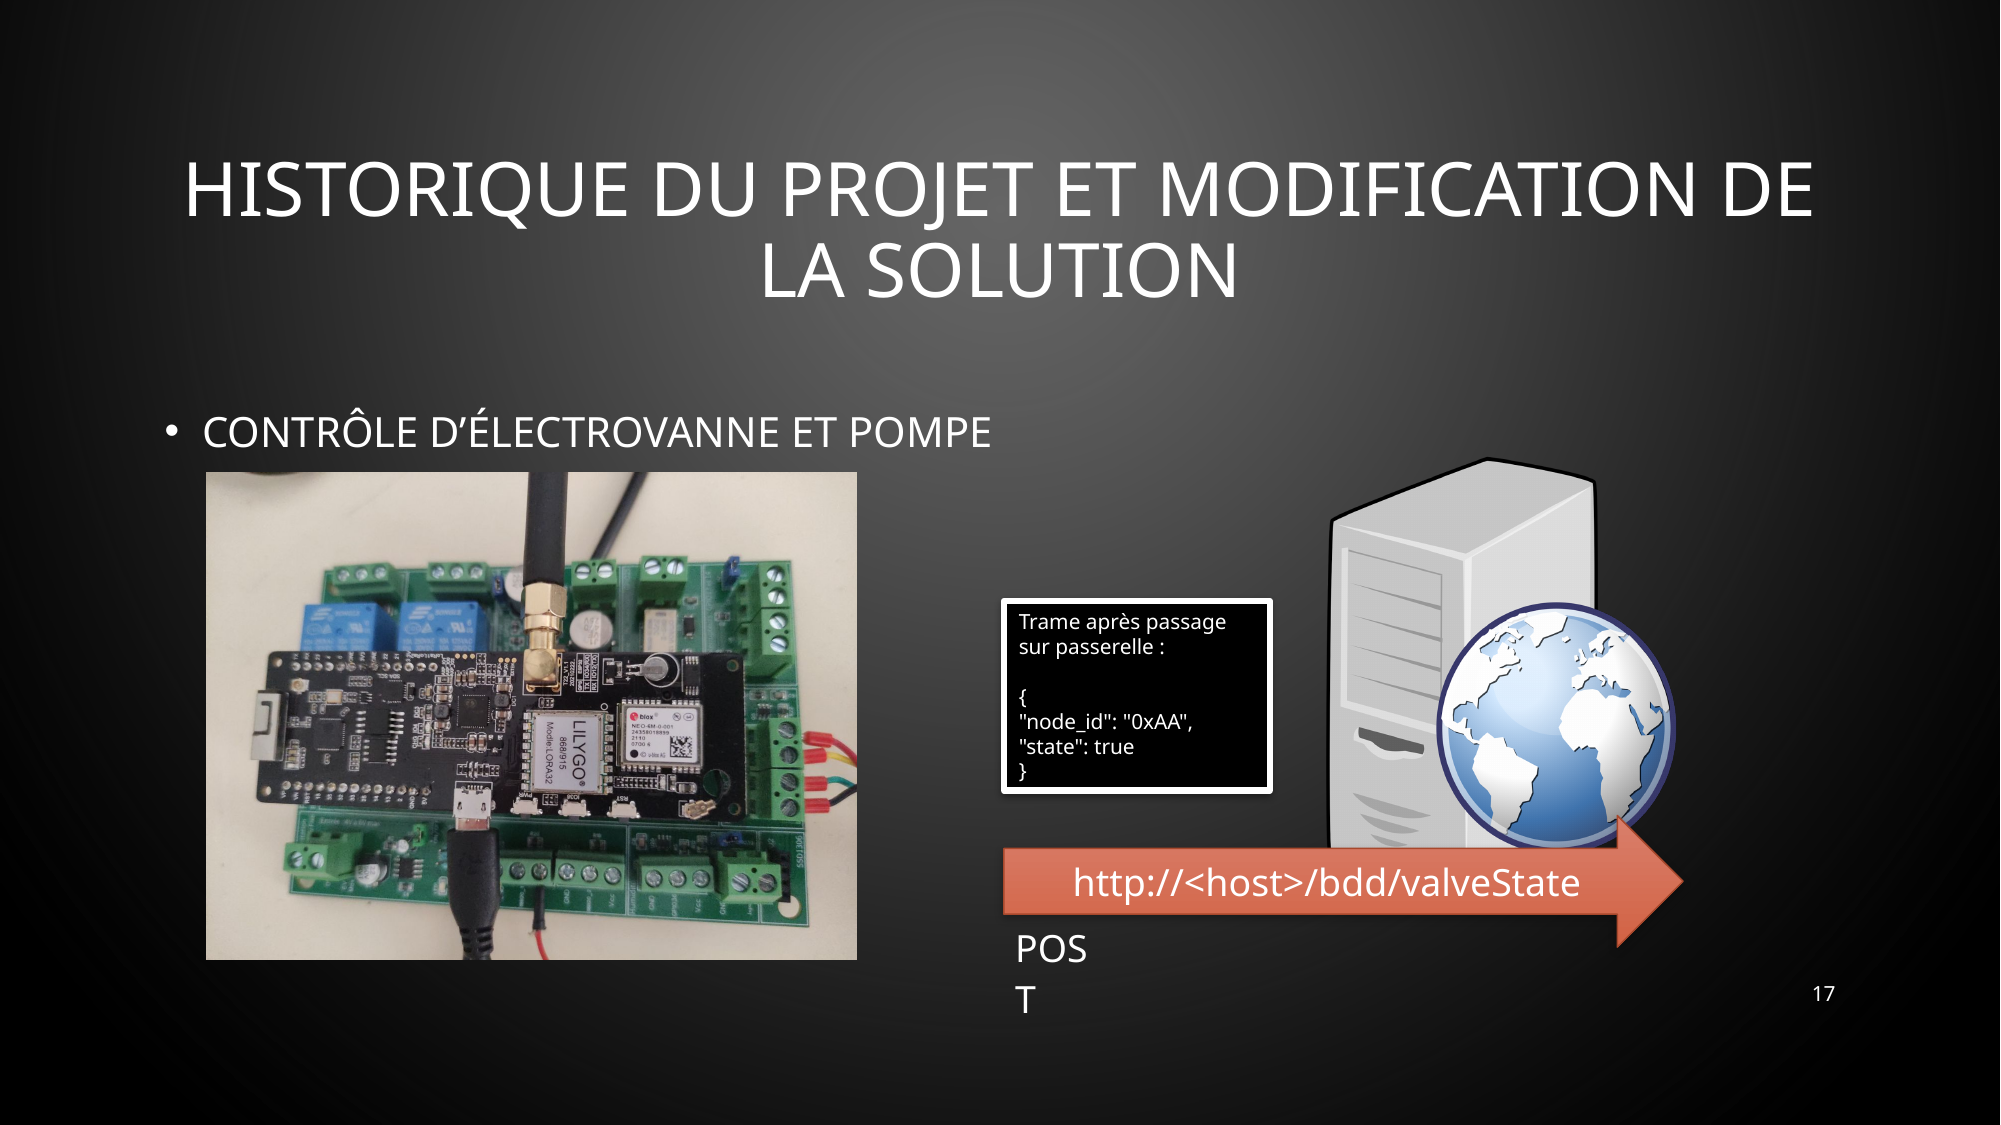

# Historique du projet et modification de la solution
Contrôle d’électrovanne et pompe
Trame après passage sur passerelle :
{
"node_id": "0xAA",
"state": true
}
http://<host>/bdd/valveState
POST
17